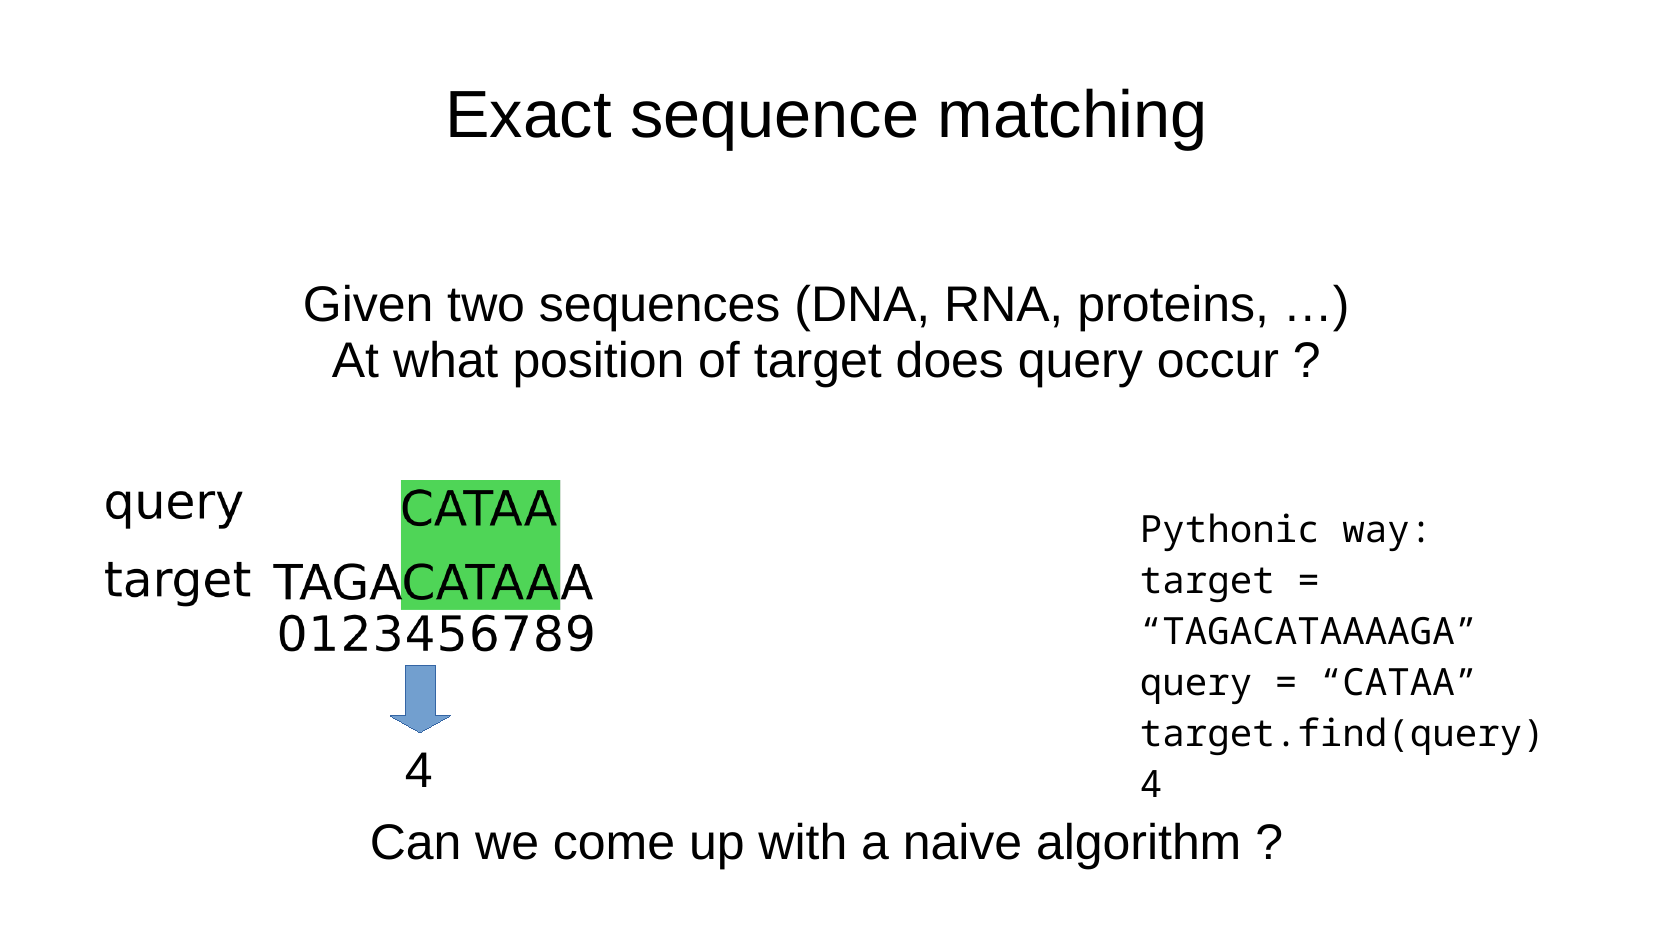

# Exact sequence matching
Given two sequences (DNA, RNA, proteins, …)
At what position of target does query occur ?
Pythonic way:
target = “TAGACATAAAAGA”
query = “CATAA”
target.find(query)
4
4
Can we come up with a naive algorithm ?